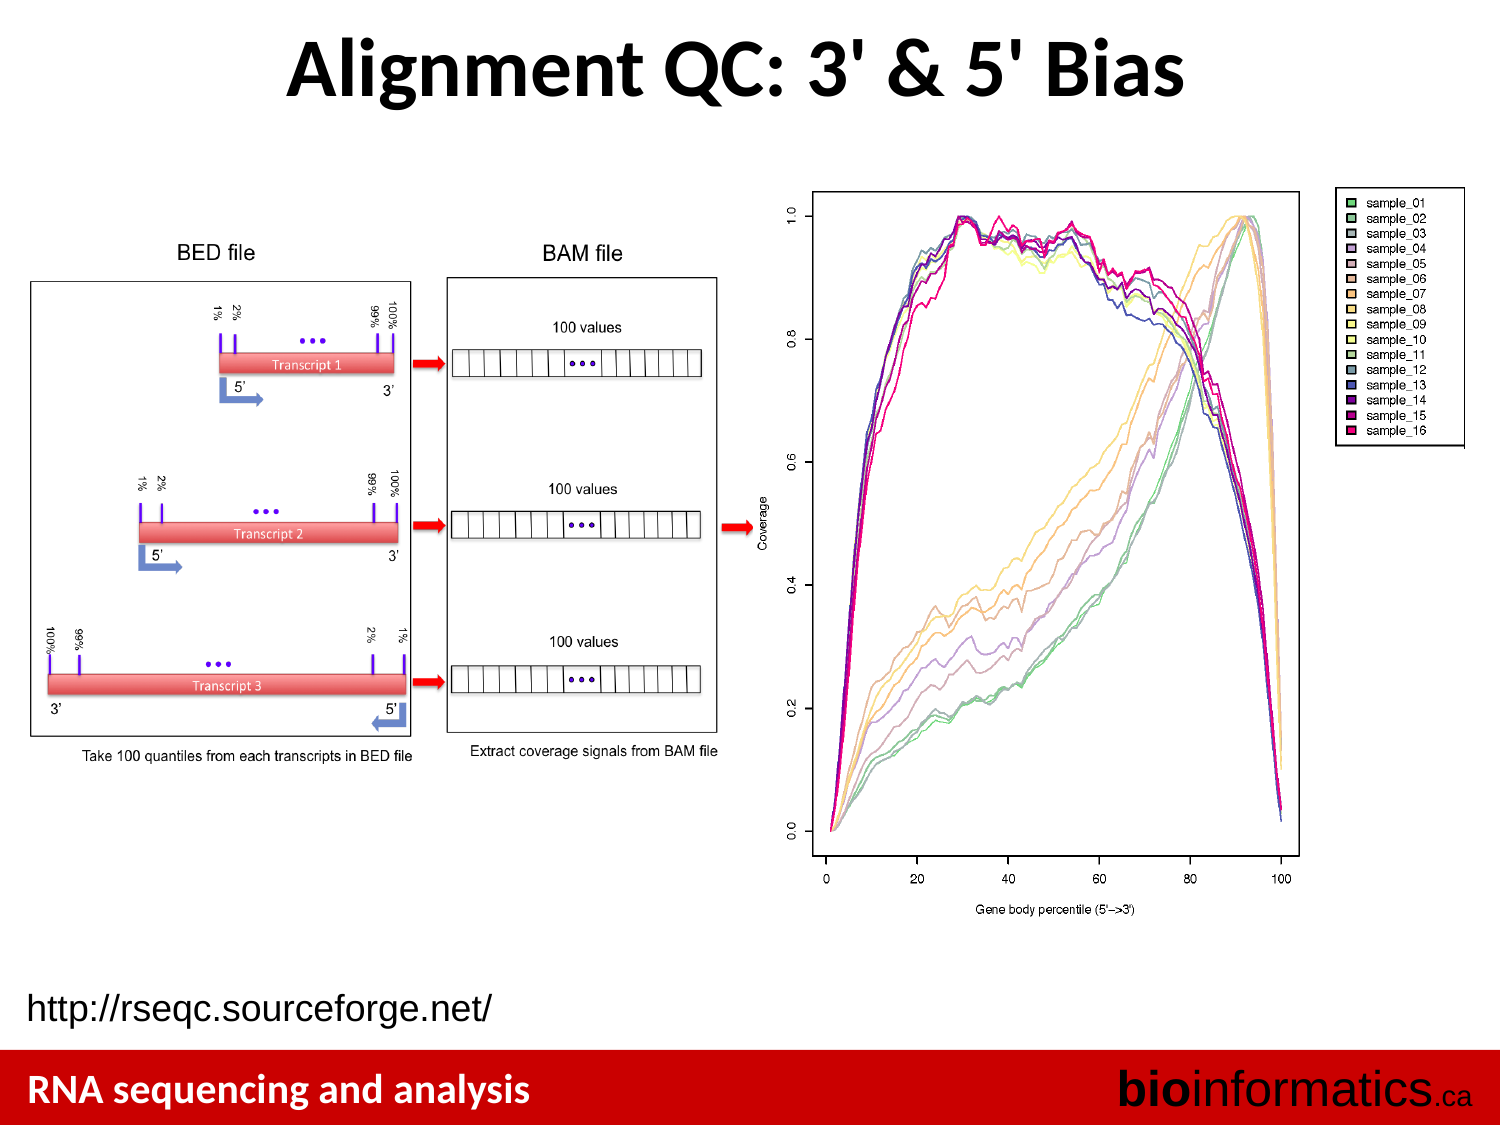

# Alignment QC: 3' & 5' Bias
http://rseqc.sourceforge.net/